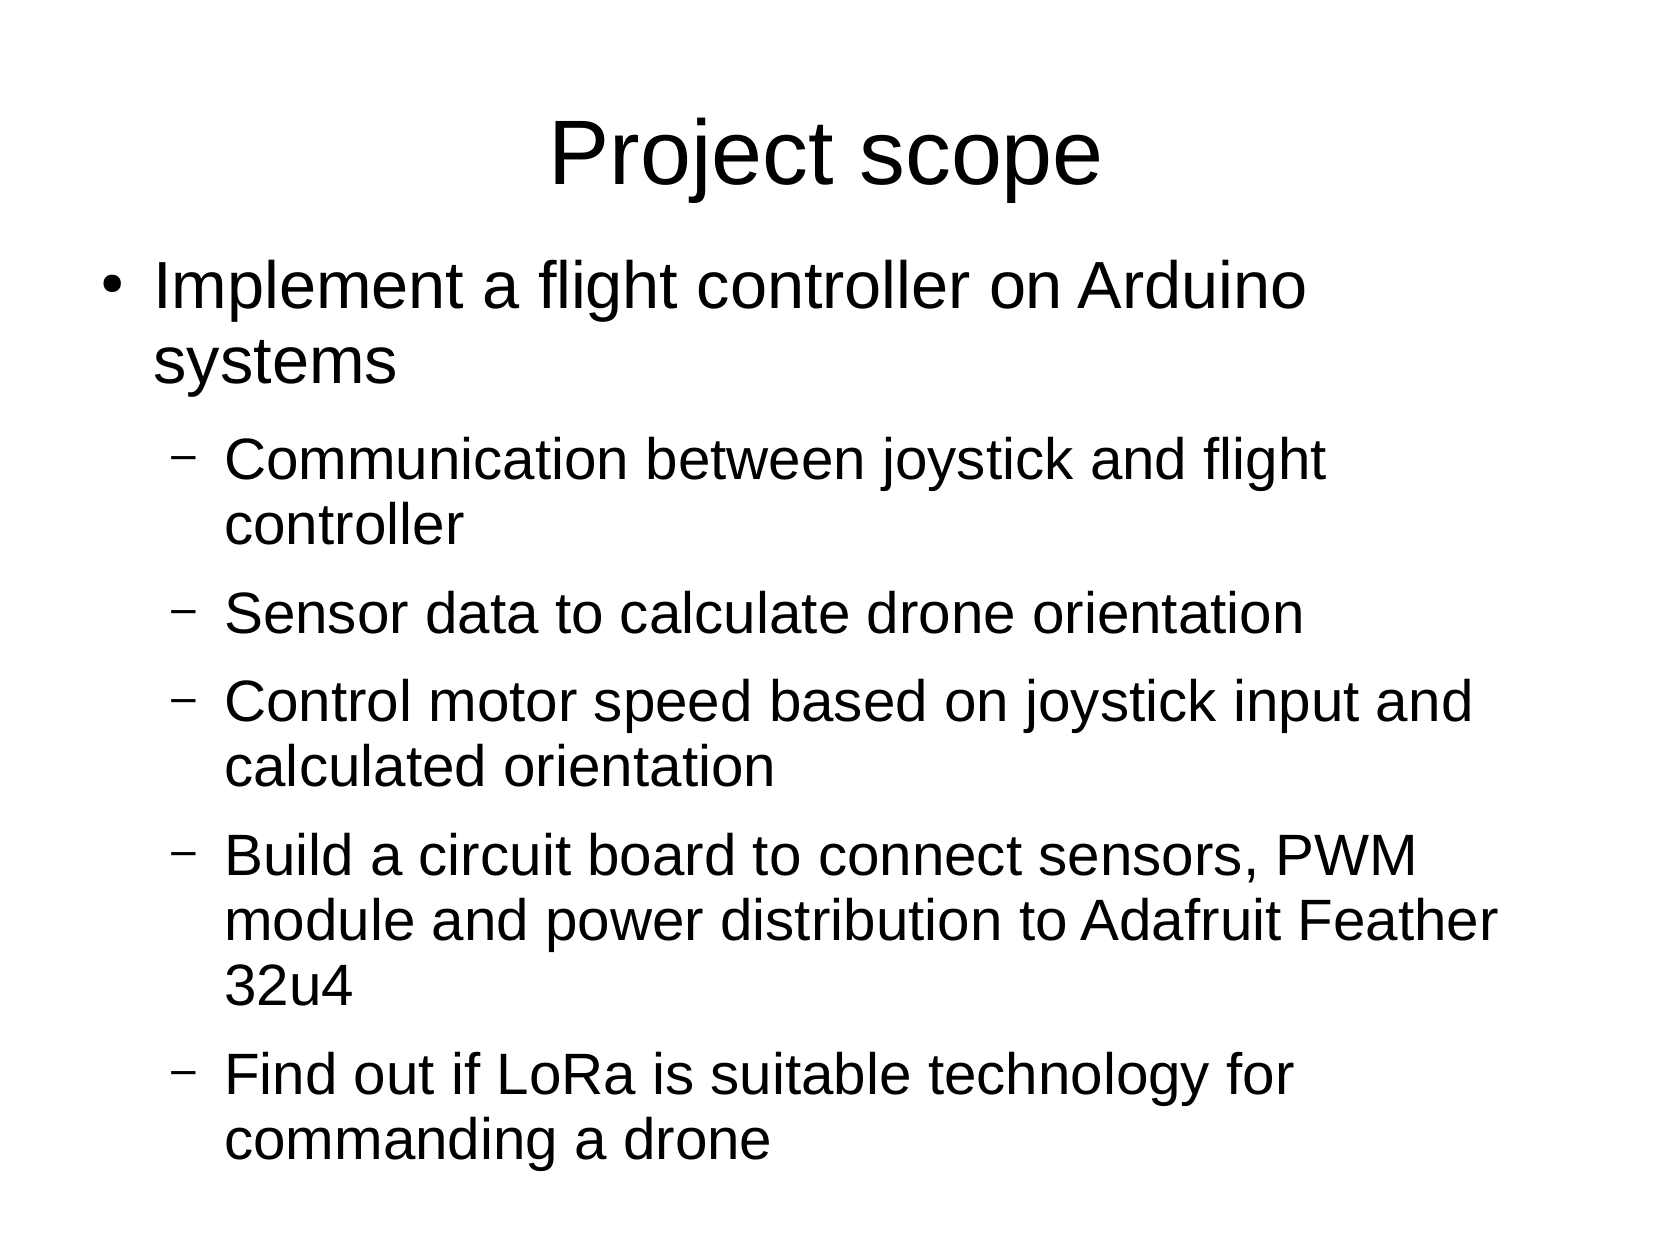

# Project scope
Implement a flight controller on Arduino systems
Communication between joystick and flight controller
Sensor data to calculate drone orientation
Control motor speed based on joystick input and calculated orientation
Build a circuit board to connect sensors, PWM module and power distribution to Adafruit Feather 32u4
Find out if LoRa is suitable technology for commanding a drone